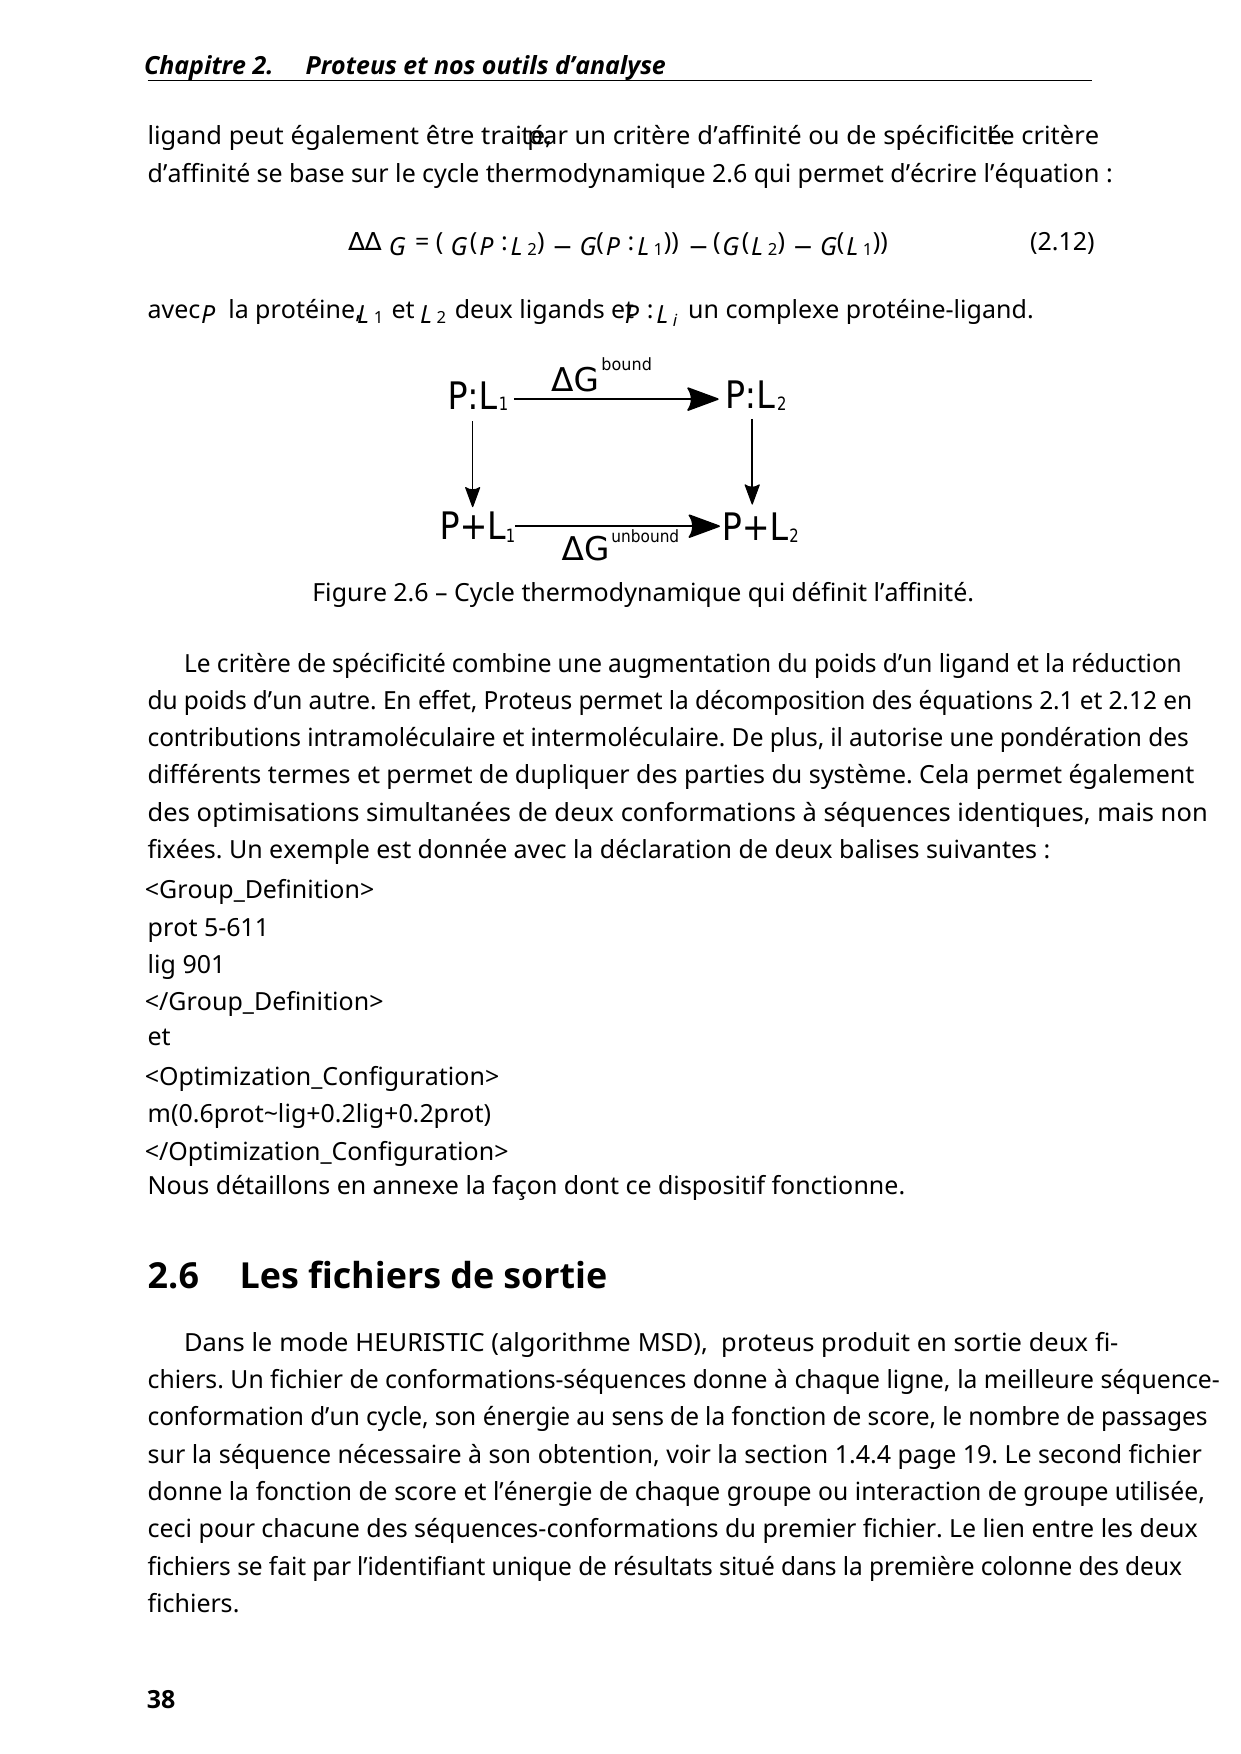

Chapitre 2.
Proteus et nos outils d’analyse
ligand peut également être traité,
par un critère d’affinité ou de spécificité.
Le critère
d’affinité se base sur le cycle thermodynamique 2.6 qui permet d’écrire l’équation :
∆∆
= (
(
:
)
(
:
))
(
(
)
(
))
(2.12)
G
G
P
L
− G
P
L
−
G
L
− G
L
2
1
2
1
avec
la protéine,
et
deux ligands et
:
un complexe protéine-ligand.
P
L
L
P
L
1
2
i
bound
ΔG
P:L
P:L
1
2
P+L
P+L
1
2
unbound
ΔG
Figure 2.6 – Cycle thermodynamique qui définit l’affinité.
Le critère de spécificité combine une augmentation du poids d’un ligand et la réduction
du poids d’un autre. En effet, Proteus permet la décomposition des équations 2.1 et 2.12 en
contributions intramoléculaire et intermoléculaire. De plus, il autorise une pondération des
différents termes et permet de dupliquer des parties du système. Cela permet également
des optimisations simultanées de deux conformations à séquences identiques, mais non
fixées. Un exemple est donnée avec la déclaration de deux balises suivantes :
<Group_Definition>
prot 5-611
lig 901
</Group_Definition>
et
<Optimization_Configuration>
m(0.6prot~lig+0.2lig+0.2prot)
</Optimization_Configuration>
Nous détaillons en annexe la façon dont ce dispositif fonctionne.
2.6
Les fichiers de sortie
Dans le mode HEURISTIC (algorithme MSD),
proteus produit en sortie deux fi-
chiers. Un fichier de conformations-séquences donne à chaque ligne, la meilleure séquence-
conformation d’un cycle, son énergie au sens de la fonction de score, le nombre de passages
sur la séquence nécessaire à son obtention, voir la section 1.4.4 page 19. Le second fichier
donne la fonction de score et l’énergie de chaque groupe ou interaction de groupe utilisée,
ceci pour chacune des séquences-conformations du premier fichier. Le lien entre les deux
fichiers se fait par l’identifiant unique de résultats situé dans la première colonne des deux
fichiers.
38